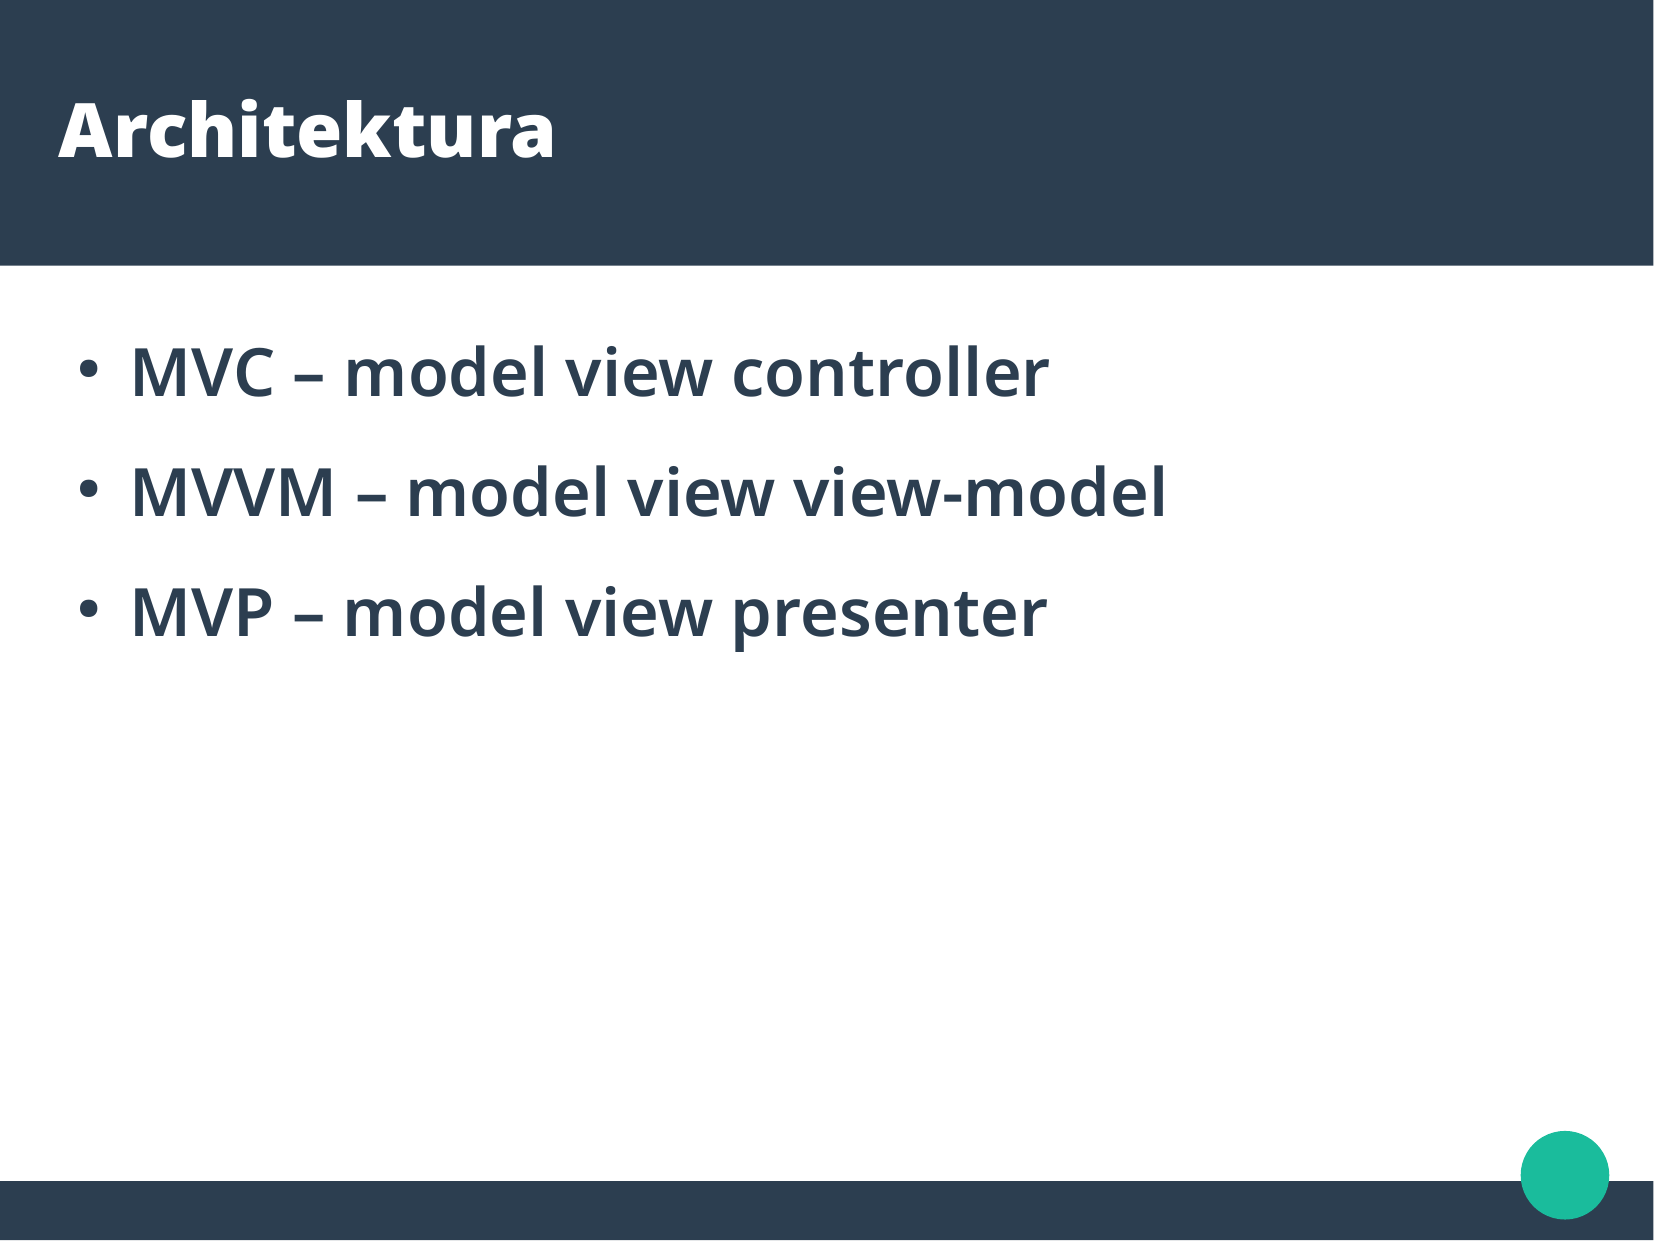

# Architektura
MVC – model view controller
MVVM – model view view-model
MVP – model view presenter